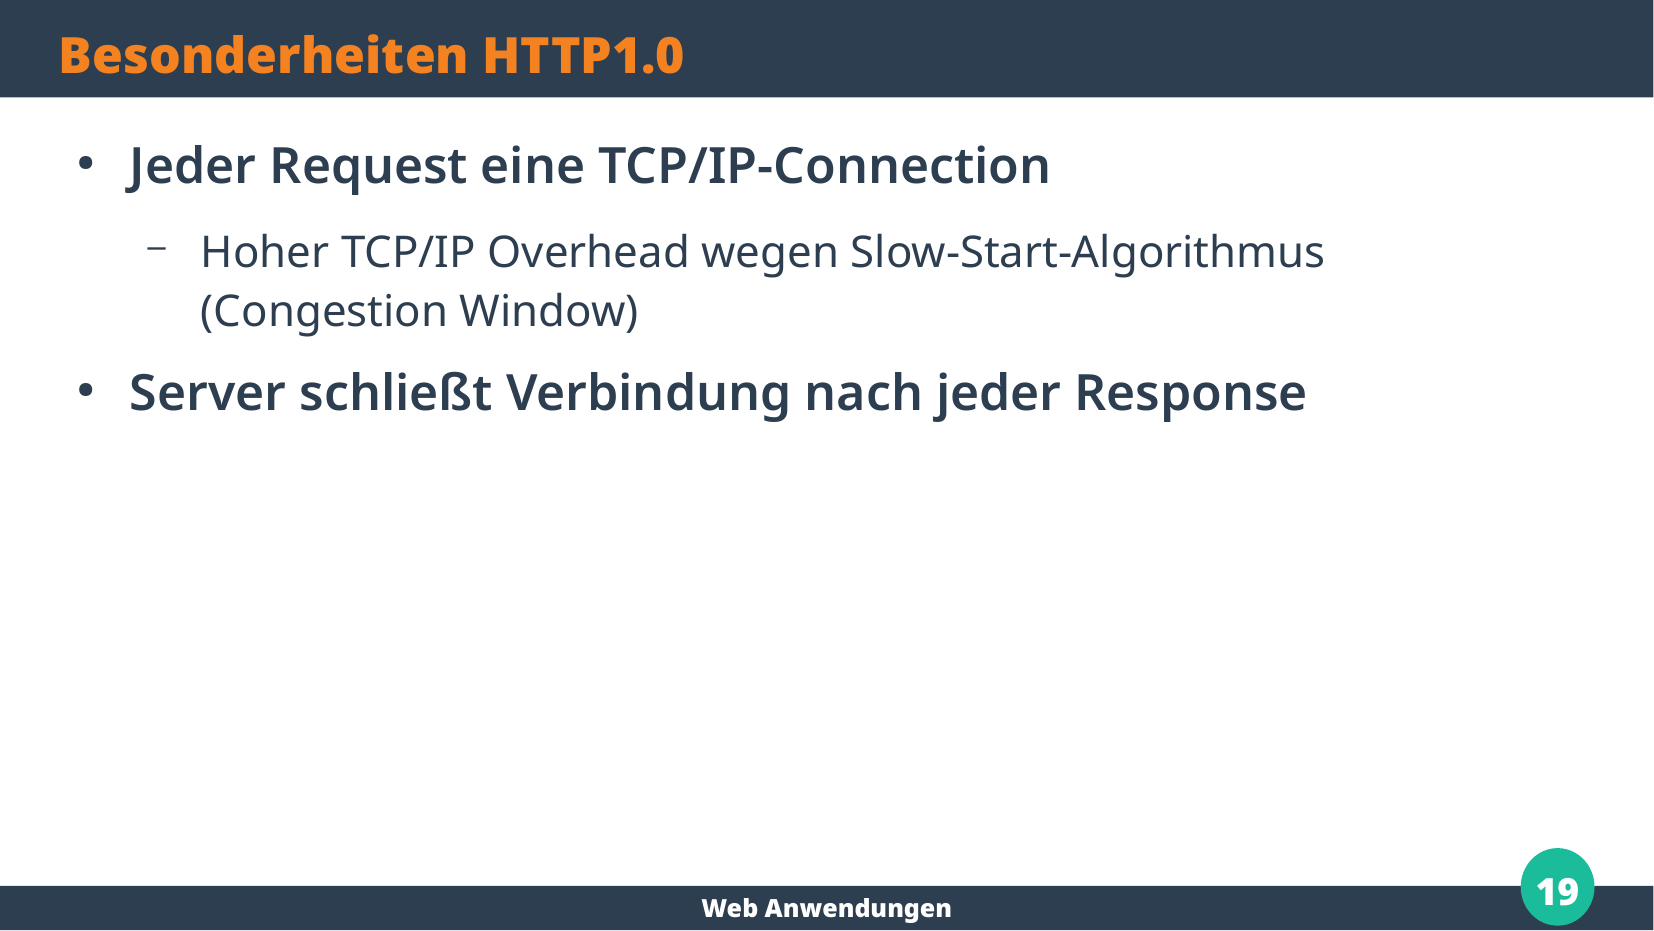

# Besonderheiten HTTP1.0
Jeder Request eine TCP/IP-Connection
Hoher TCP/IP Overhead wegen Slow-Start-Algorithmus
(Congestion Window)
Server schließt Verbindung nach jeder Response
19